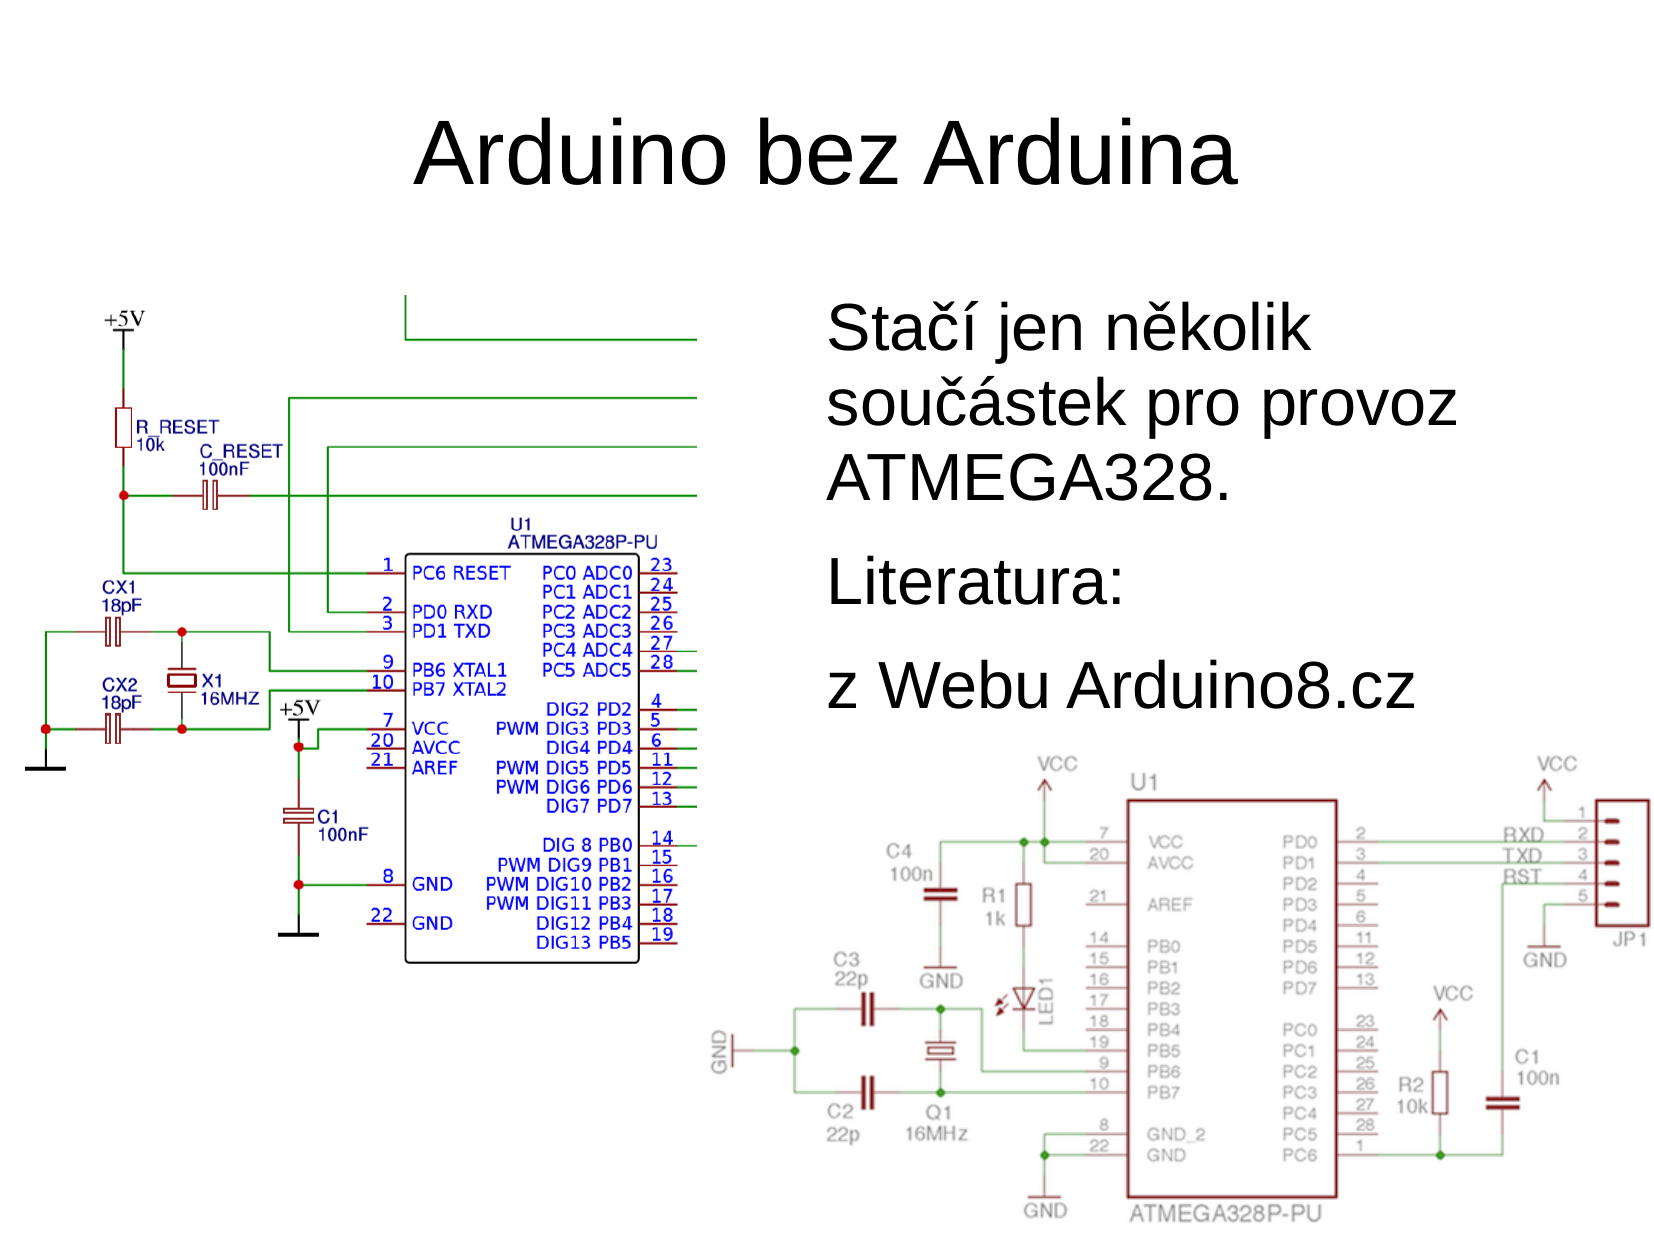

# Arduino bez Arduina
Stačí jen několik součástek pro provoz ATMEGA328.
Literatura:
z Webu Arduino8.cz